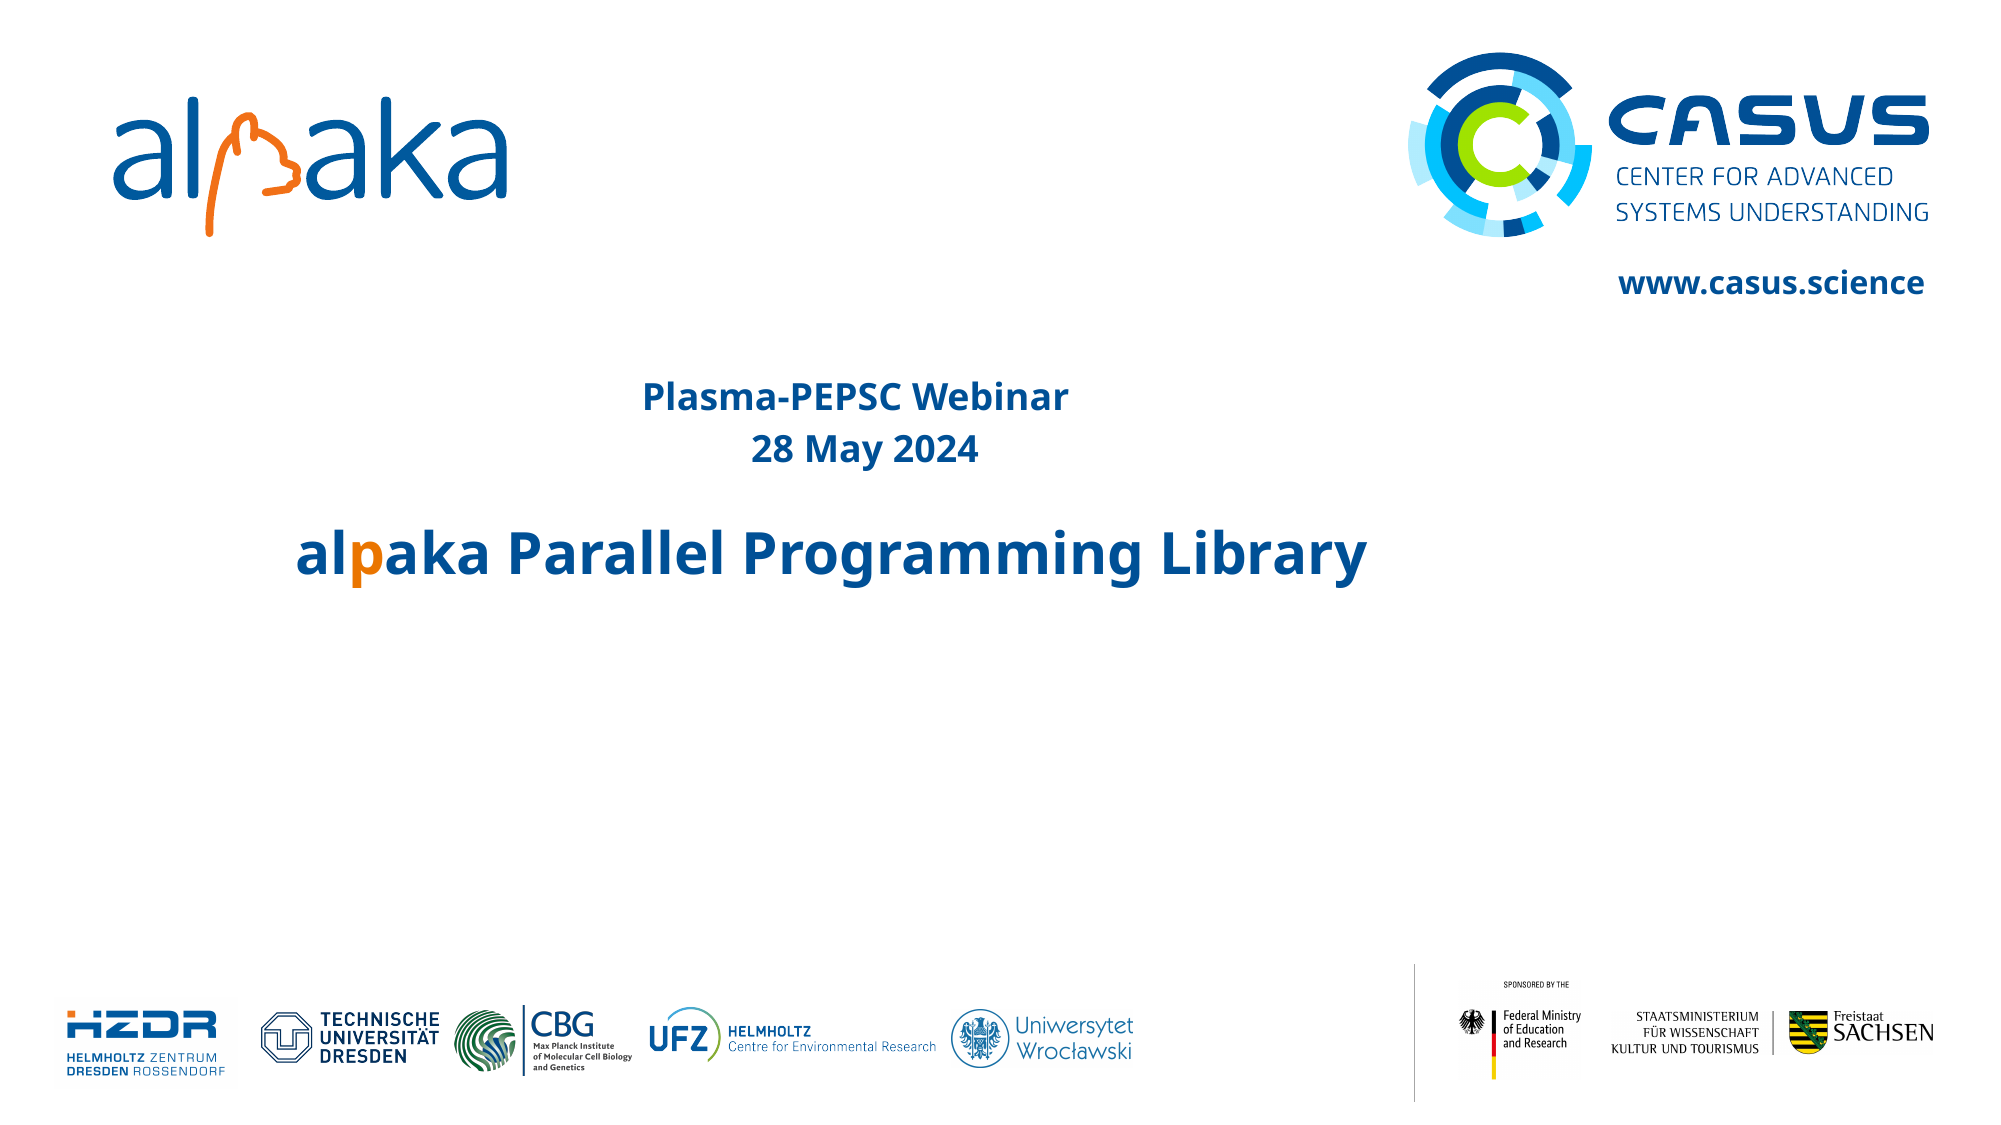

Plasma-PEPSC Webinar
28 May 2024
alpaka Parallel Programming Library